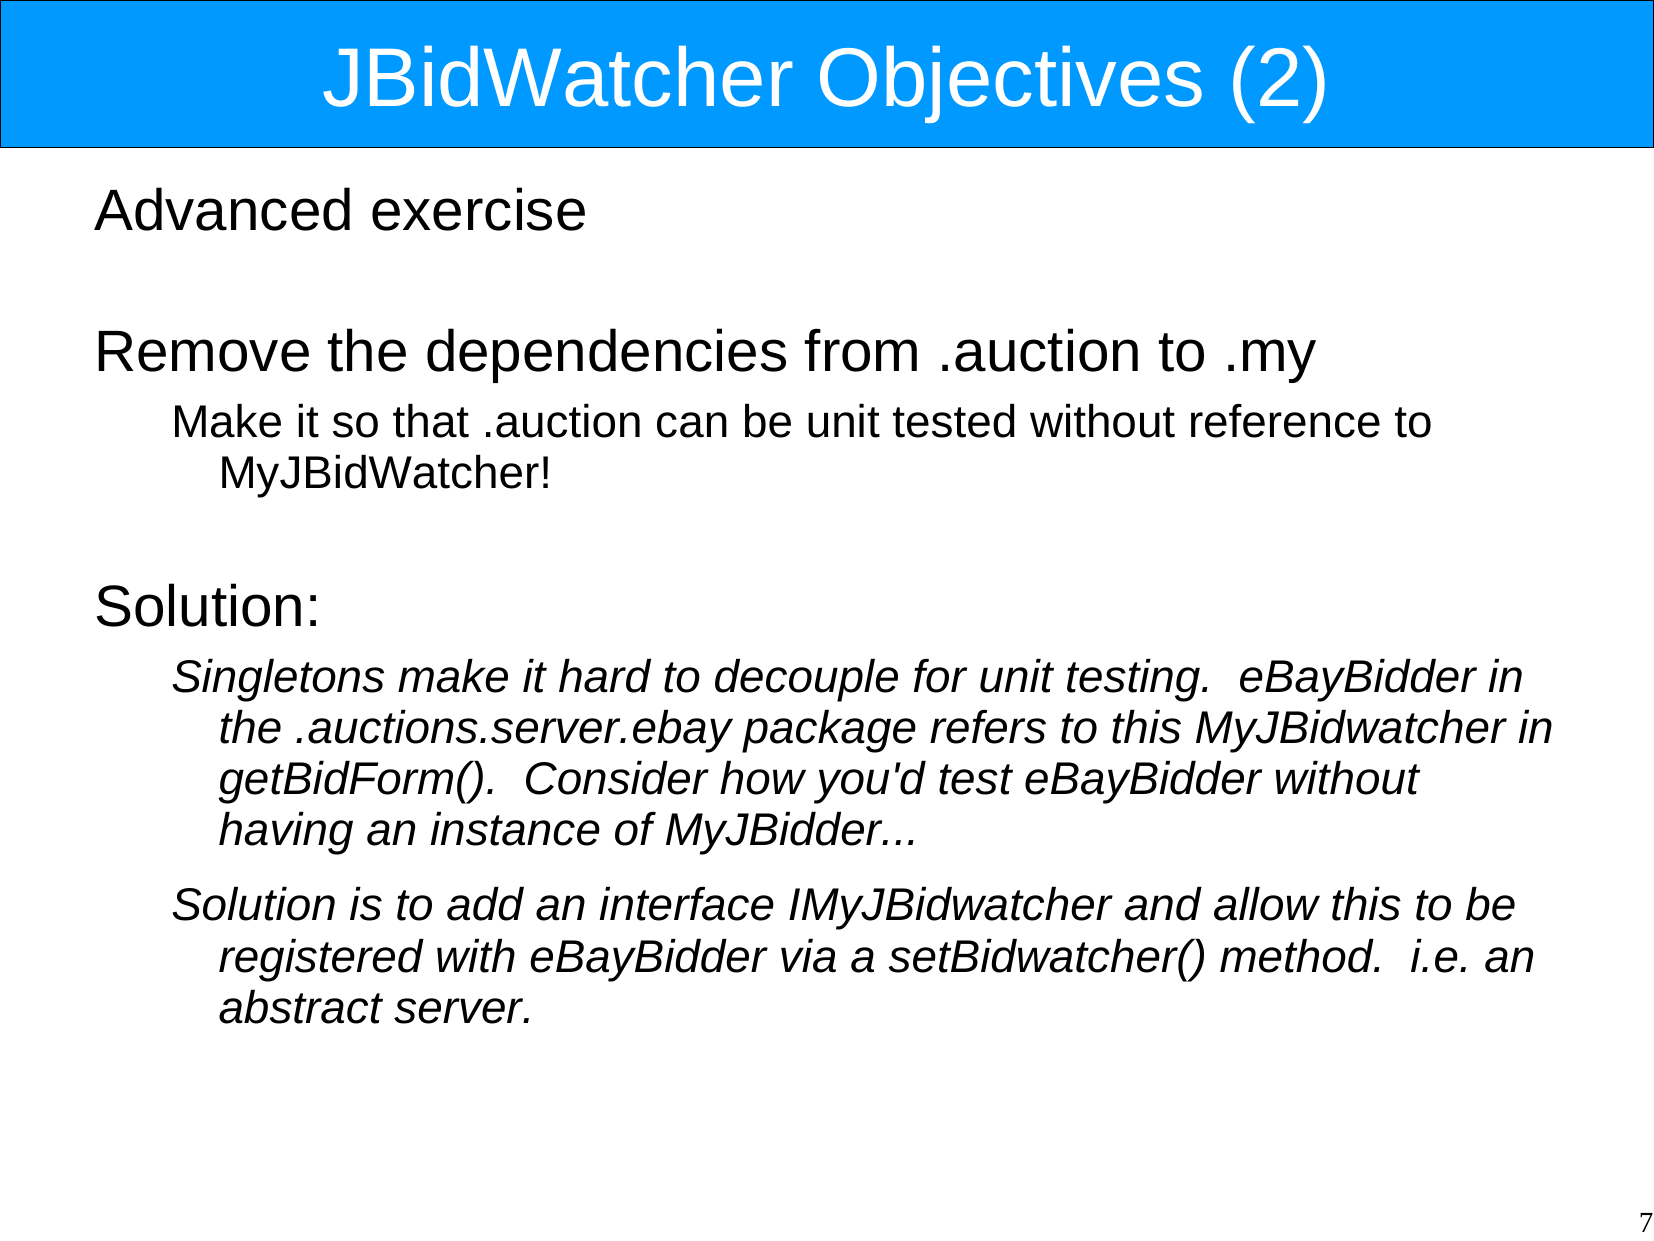

# JBidWatcher Objectives (2)
Advanced exercise
Remove the dependencies from .auction to .my
Make it so that .auction can be unit tested without reference to MyJBidWatcher!
Solution:
Singletons make it hard to decouple for unit testing. eBayBidder in the .auctions.server.ebay package refers to this MyJBidwatcher in getBidForm(). Consider how you'd test eBayBidder without having an instance of MyJBidder...
Solution is to add an interface IMyJBidwatcher and allow this to be registered with eBayBidder via a setBidwatcher() method. i.e. an abstract server.
7